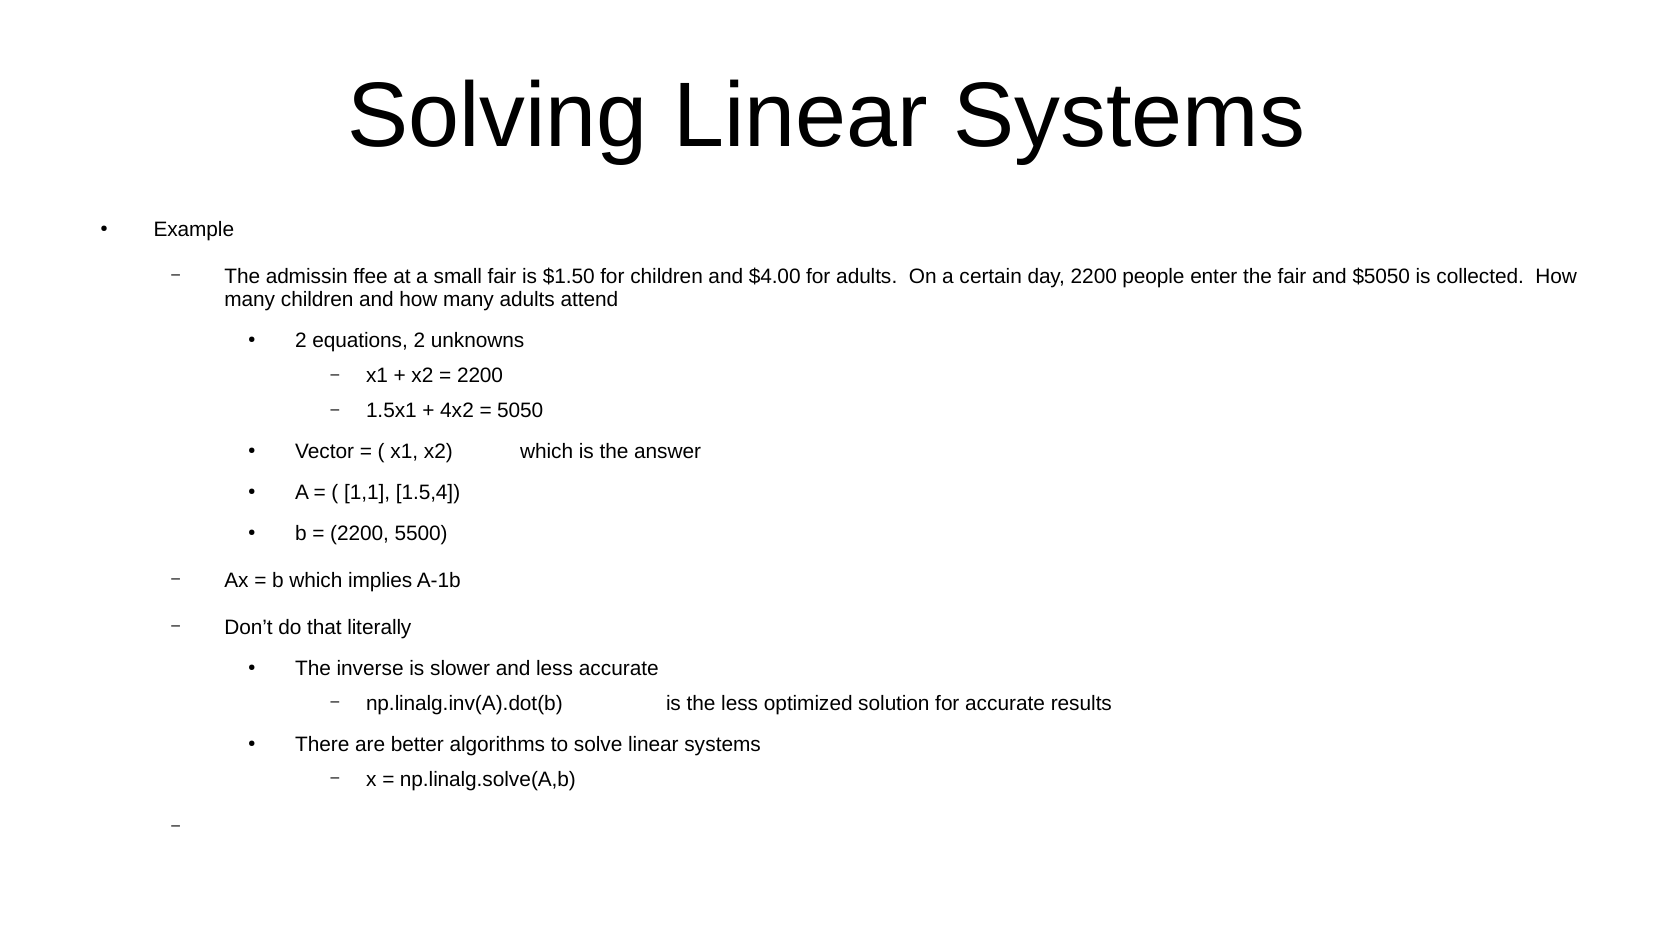

# Solving Linear Systems
Example
The admissin ffee at a small fair is $1.50 for children and $4.00 for adults. On a certain day, 2200 people enter the fair and $5050 is collected. How many children and how many adults attend
2 equations, 2 unknowns
x1 + x2 = 2200
1.5x1 + 4x2 = 5050
Vector = ( x1, x2)	which is the answer
A = ( [1,1], [1.5,4])
b = (2200, 5500)
Ax = b which implies A-1b
Don’t do that literally
The inverse is slower and less accurate
np.linalg.inv(A).dot(b) 		is the less optimized solution for accurate results
There are better algorithms to solve linear systems
x = np.linalg.solve(A,b)